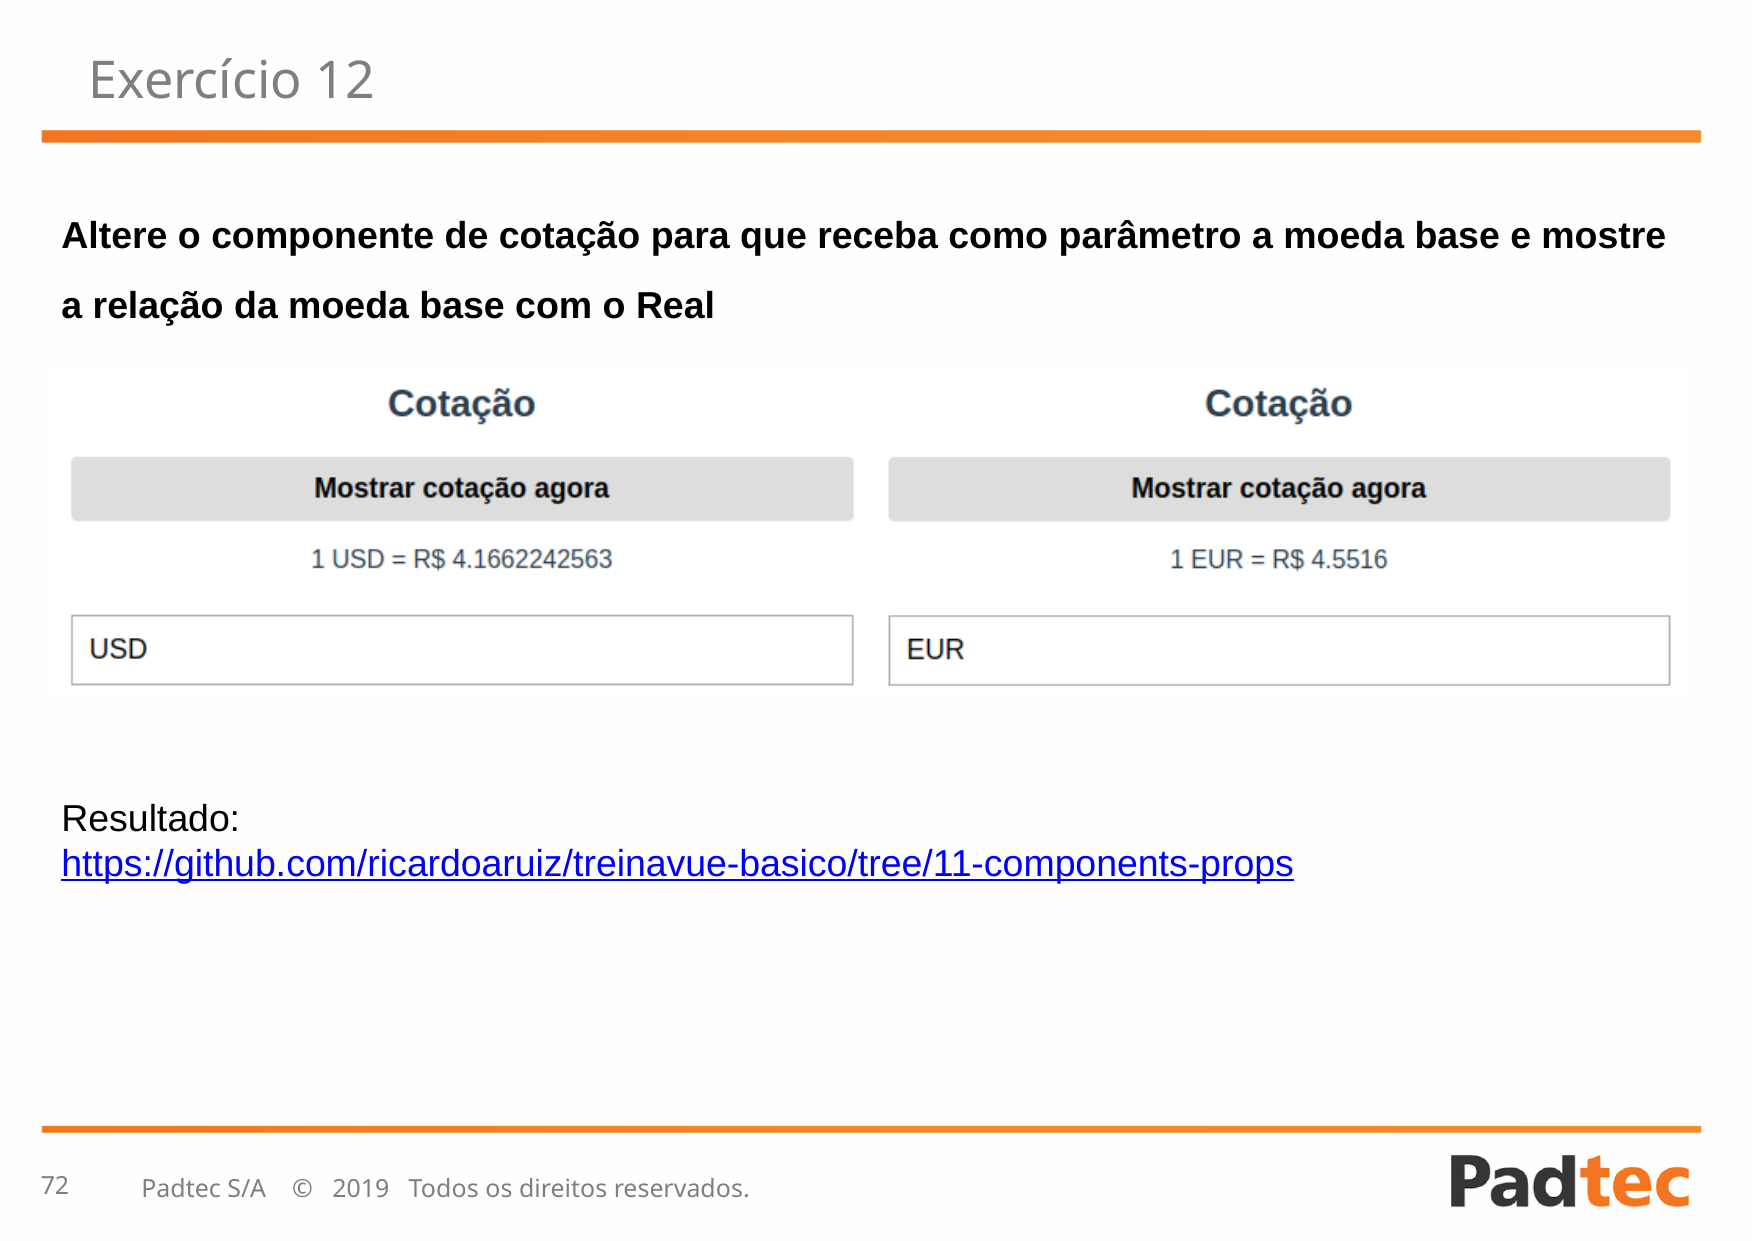

# Exercício 12
Altere o componente de cotação para que receba como parâmetro a moeda base e mostre a relação da moeda base com o Real
Resultado:
https://github.com/ricardoaruiz/treinavue-basico/tree/11-components-props